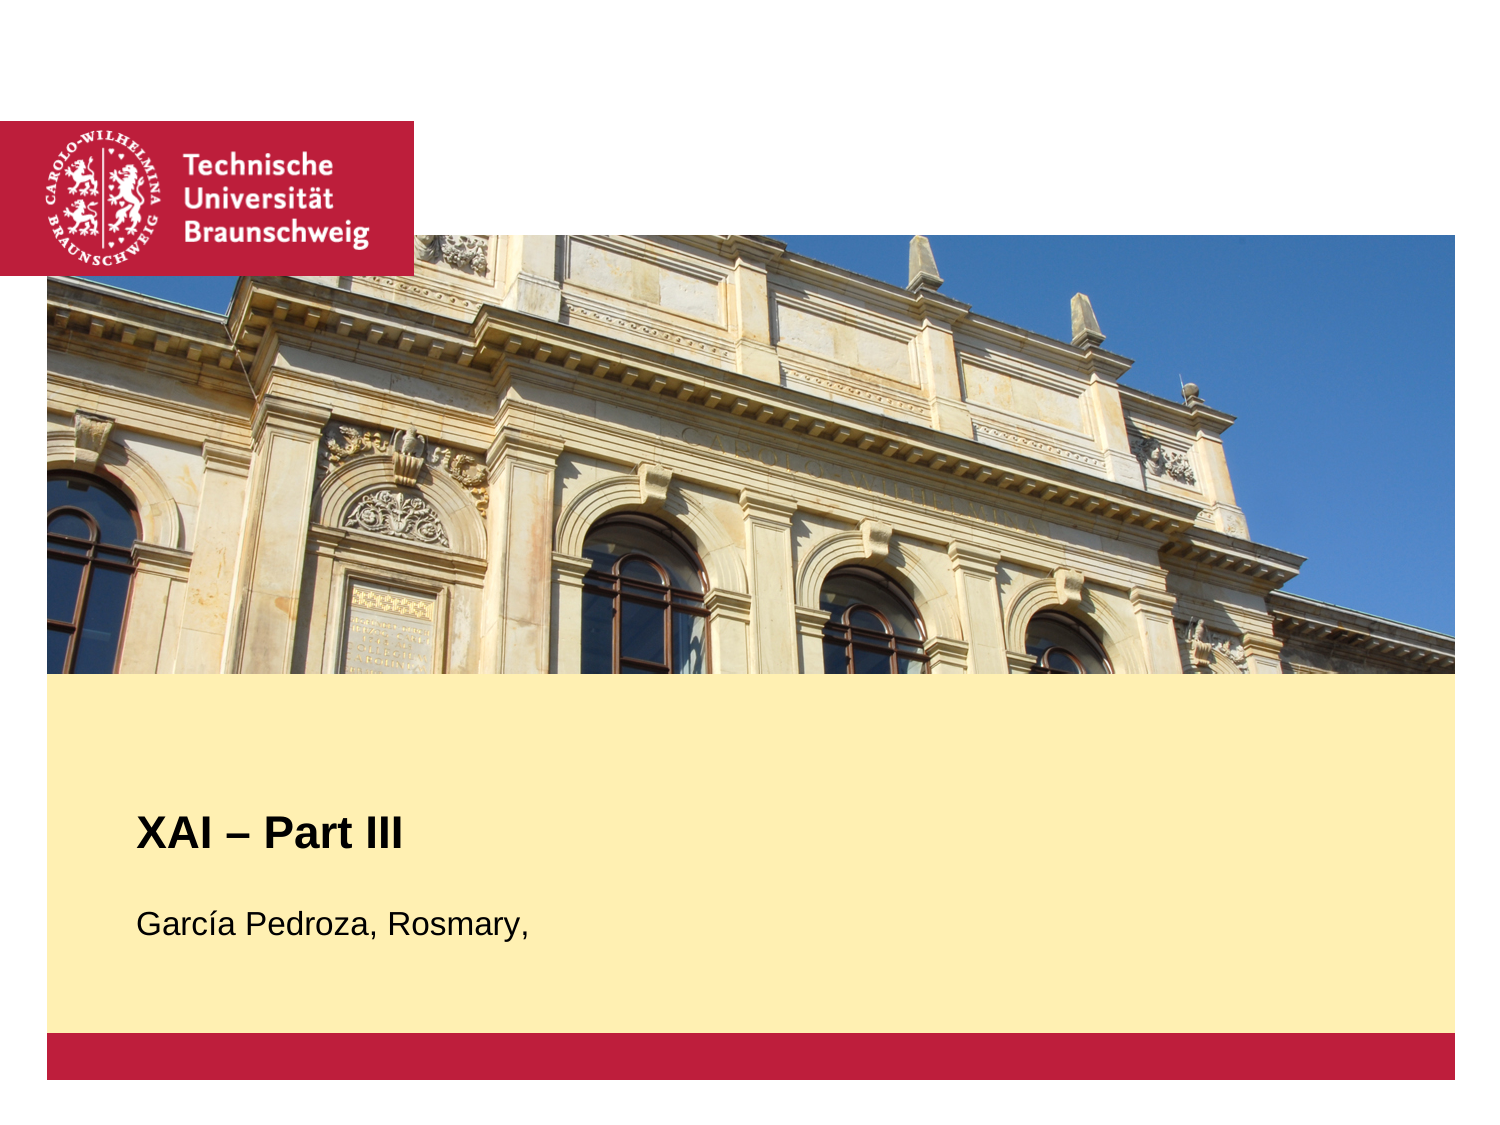

XAI – Part III
# García Pedroza, Rosmary,